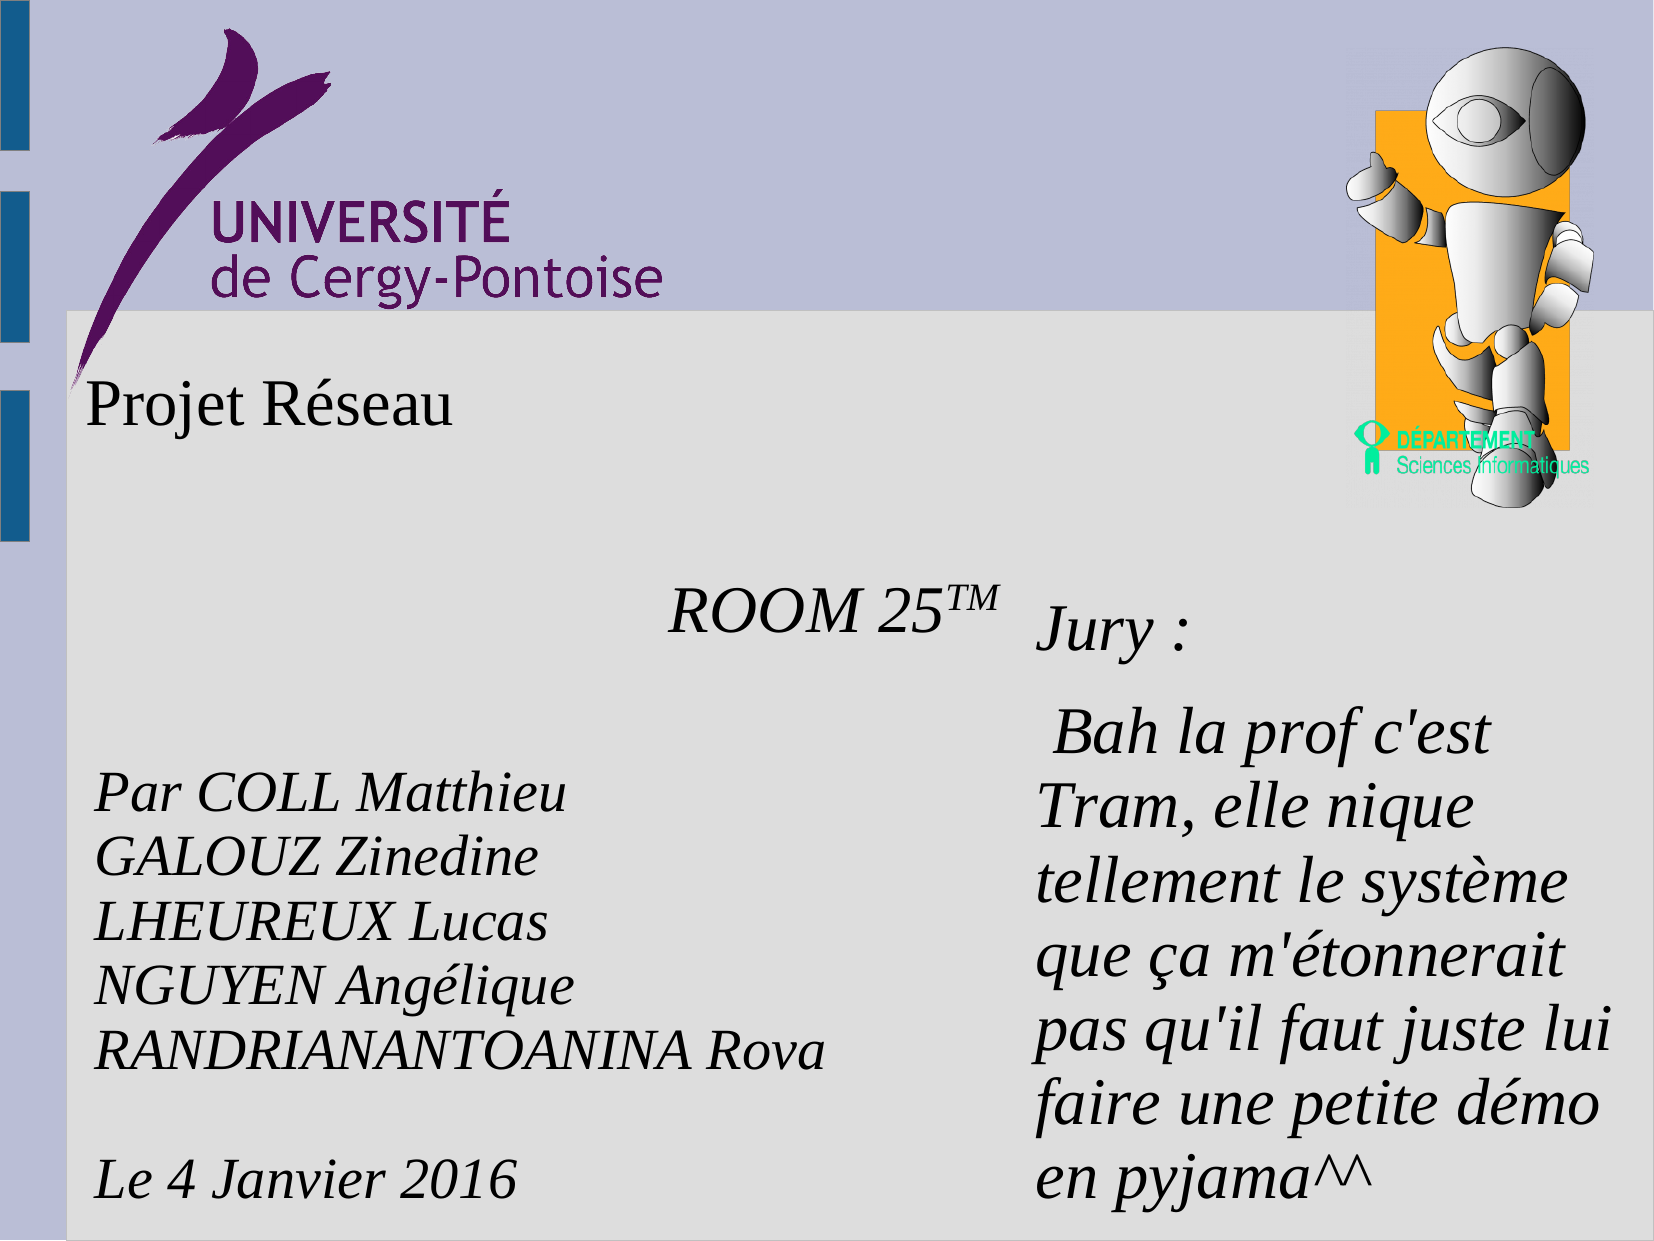

# Projet Réseau
ROOM 25TM
Jury :
 Bah la prof c'est Tram, elle nique tellement le système que ça m'étonnerait pas qu'il faut juste lui faire une petite démo en pyjama^^
Par COLL Matthieu GALOUZ Zinedine LHEUREUX Lucas NGUYEN Angélique RANDRIANANTOANINA Rova
Le 4 Janvier 2016